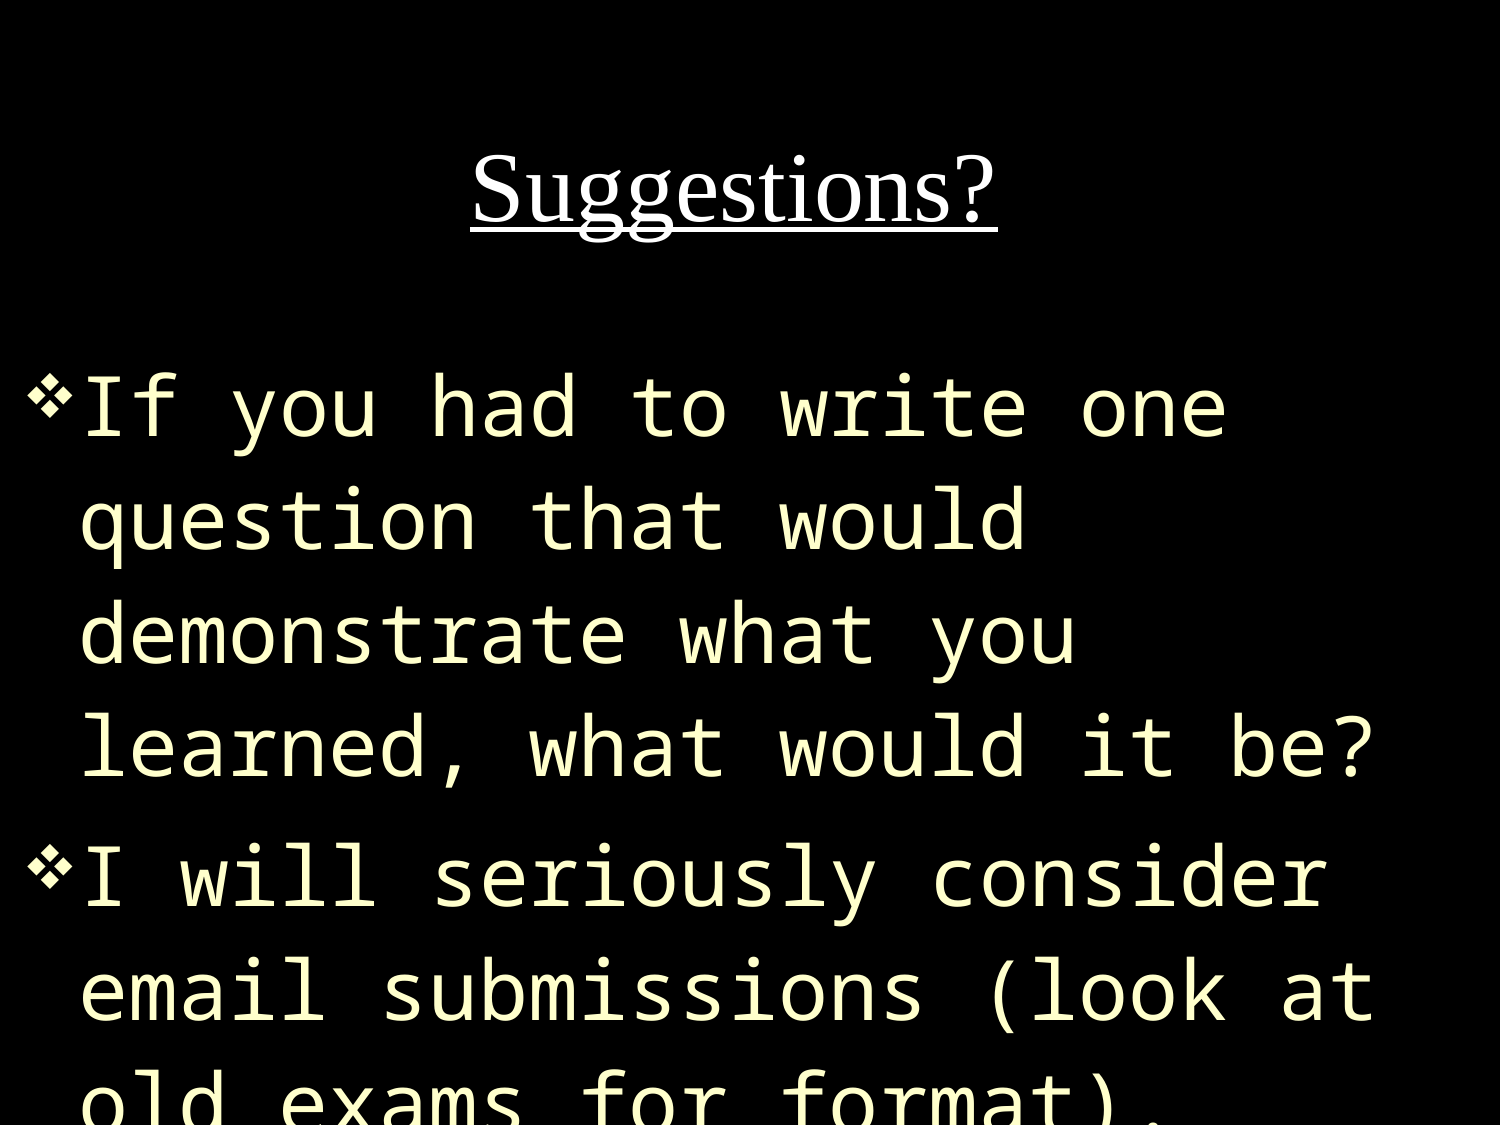

# Suggestions?
If you had to write one question that would demonstrate what you learned, what would it be?
I will seriously consider email submissions (look at old exams for format).